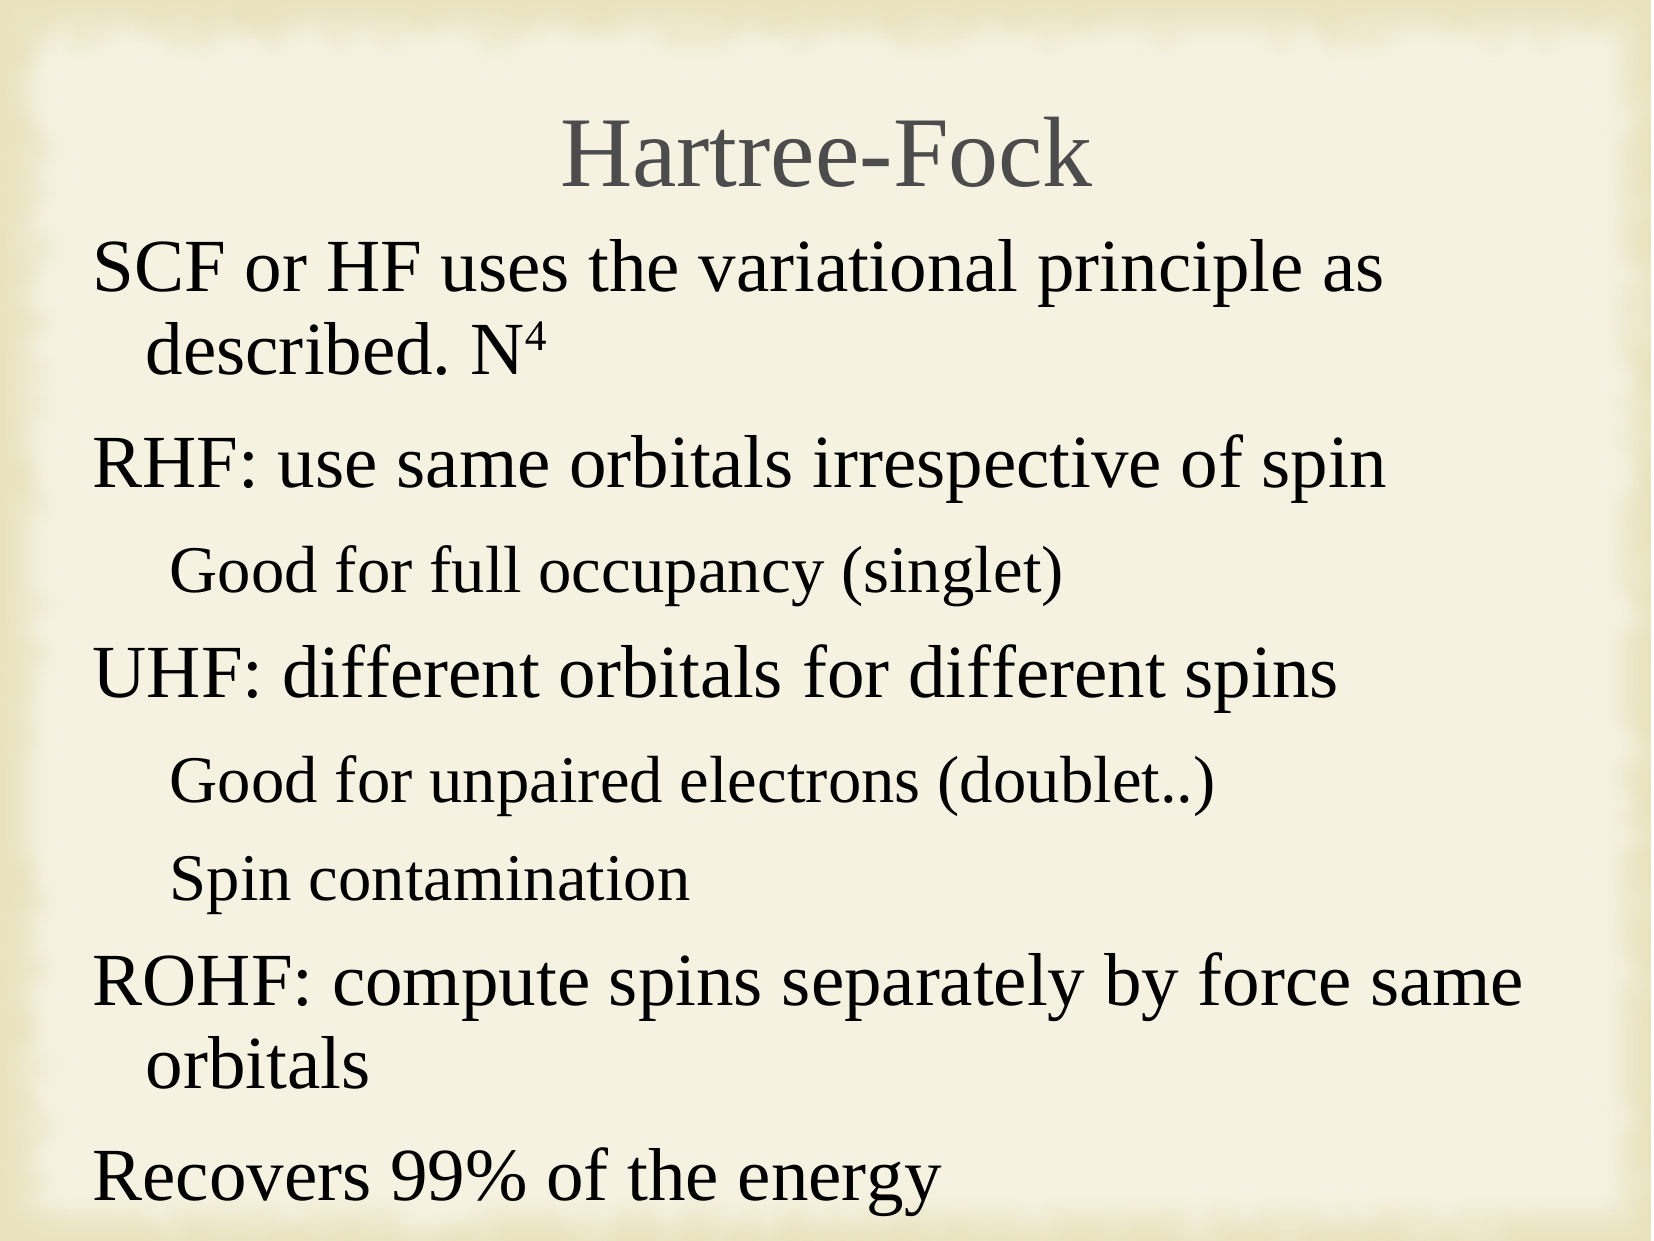

# Hartree-Fock
SCF or HF uses the variational principle as described. N4
RHF: use same orbitals irrespective of spin
Good for full occupancy (singlet)
UHF: different orbitals for different spins
Good for unpaired electrons (doublet..)
Spin contamination
ROHF: compute spins separately by force same orbitals
Recovers 99% of the energy